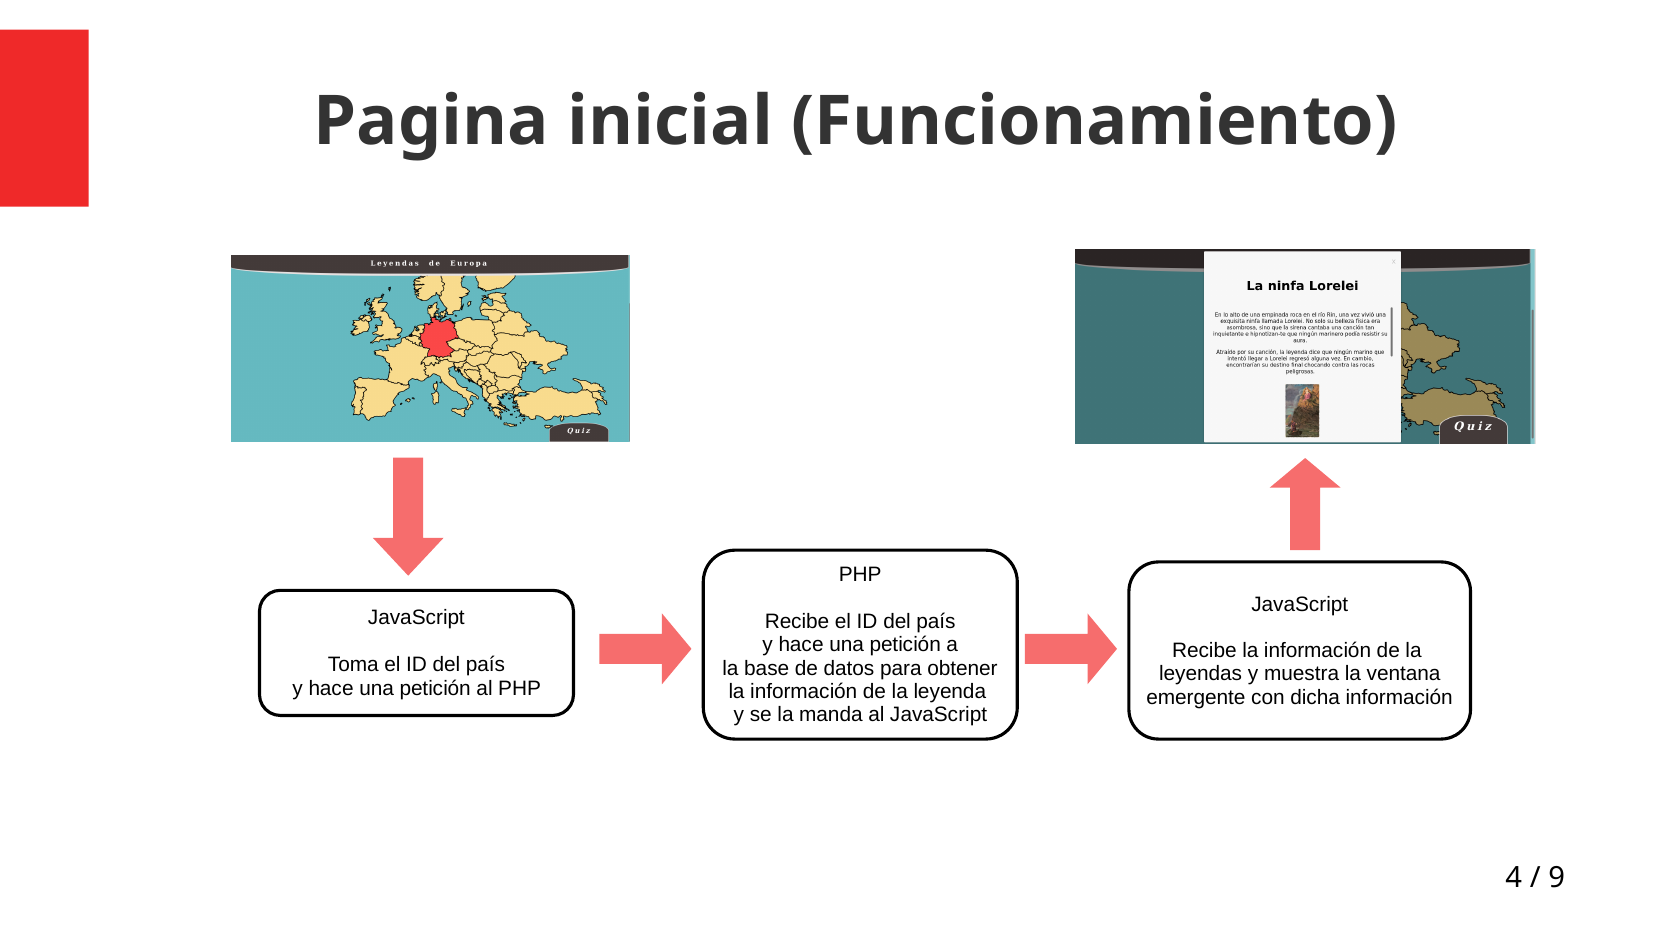

# Pagina inicial (Funcionamiento)
PHP
Recibe el ID del país
y hace una petición a
 la base de datos para obtener
la información de la leyenda
y se la manda al JavaScript
JavaScript
Recibe la información de la
leyendas y muestra la ventana
emergente con dicha información
JavaScript
Toma el ID del país
y hace una petición al PHP
4